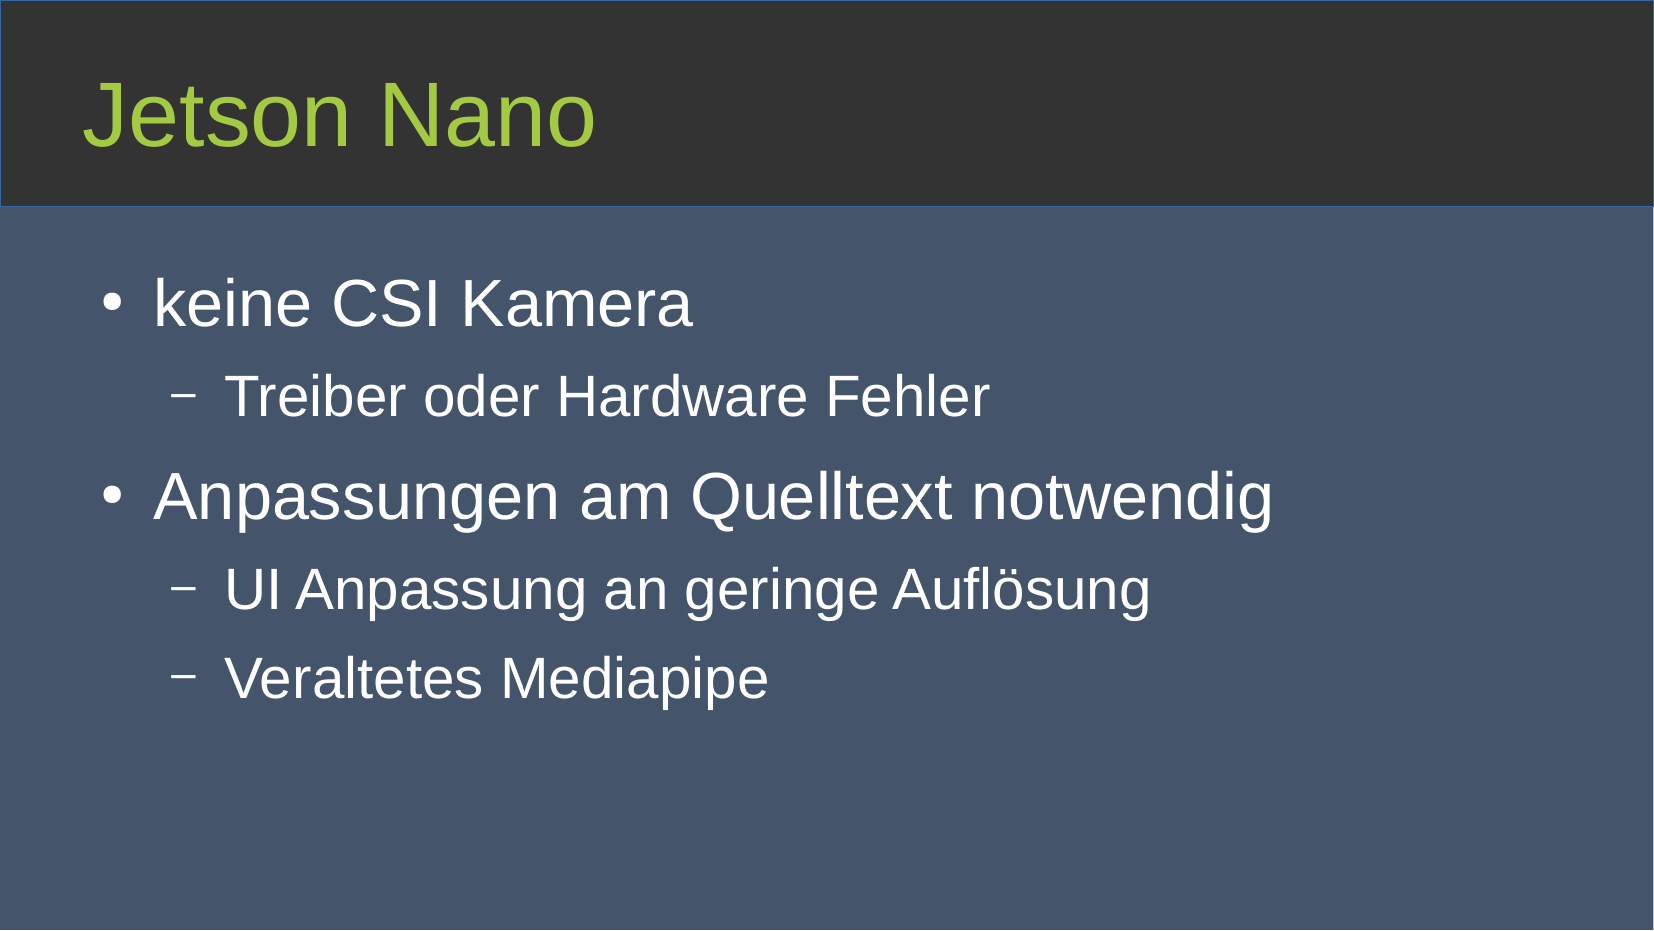

# Jetson Nano
keine CSI Kamera
Treiber oder Hardware Fehler
Anpassungen am Quelltext notwendig
UI Anpassung an geringe Auflösung
Veraltetes Mediapipe